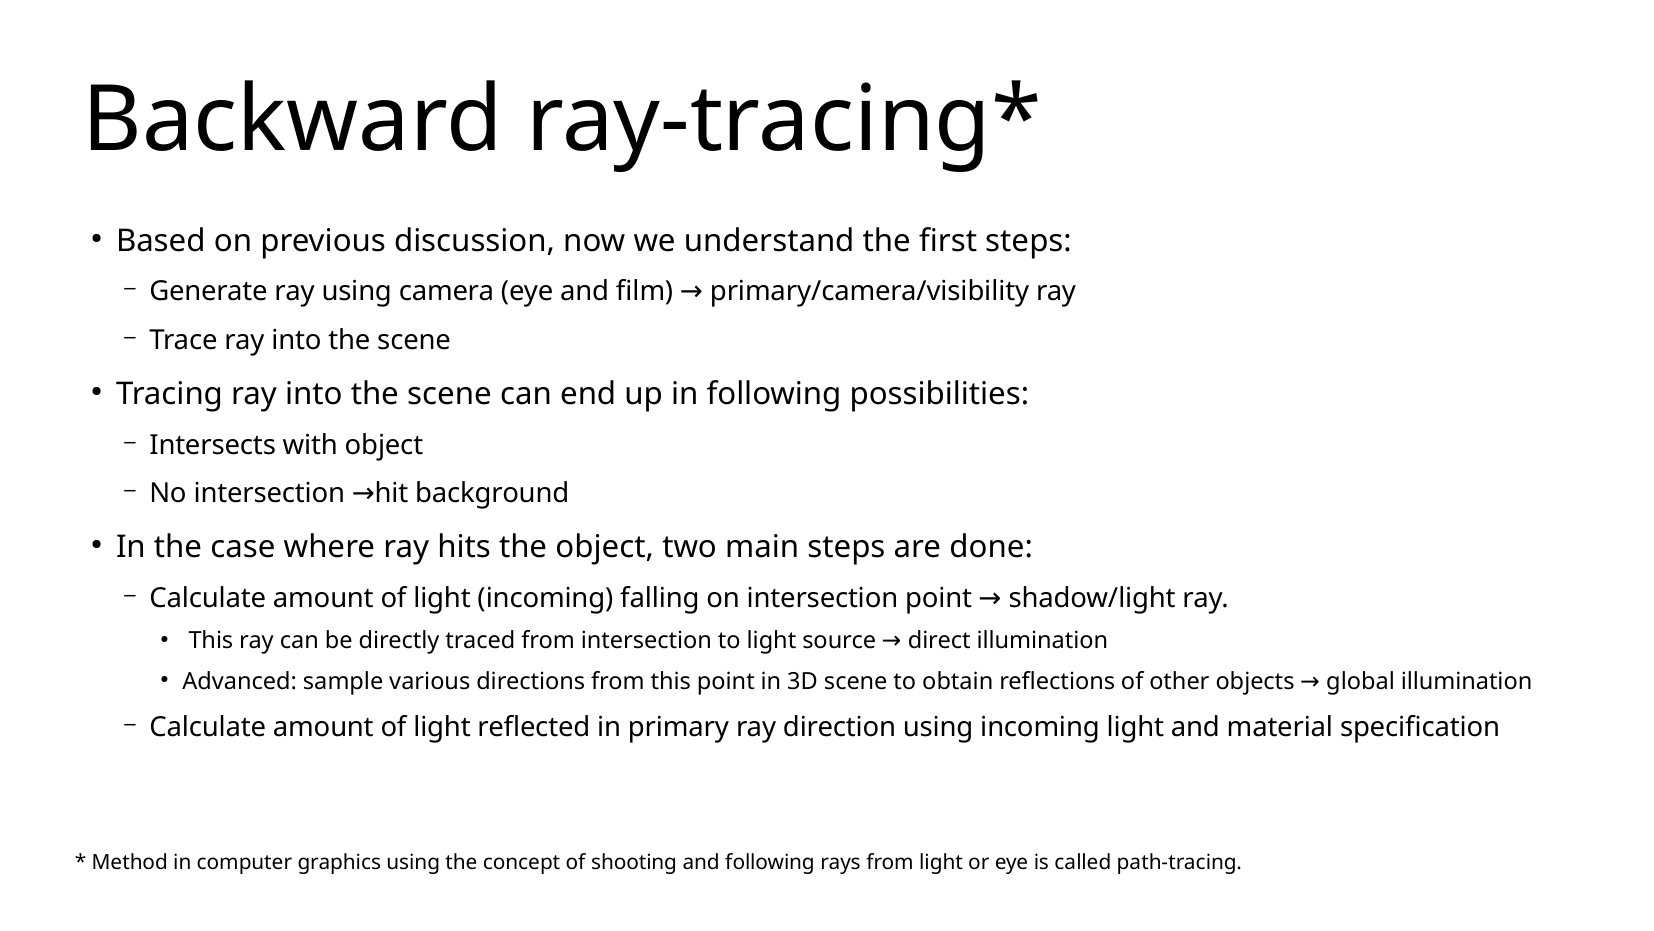

# Backward ray-tracing*
Based on previous discussion, now we understand the first steps:
Generate ray using camera (eye and film) → primary/camera/visibility ray
Trace ray into the scene
Tracing ray into the scene can end up in following possibilities:
Intersects with object
No intersection →hit background
In the case where ray hits the object, two main steps are done:
Calculate amount of light (incoming) falling on intersection point → shadow/light ray.
 This ray can be directly traced from intersection to light source → direct illumination
Advanced: sample various directions from this point in 3D scene to obtain reflections of other objects → global illumination
Calculate amount of light reflected in primary ray direction using incoming light and material specification
* Method in computer graphics using the concept of shooting and following rays from light or eye is called path-tracing.